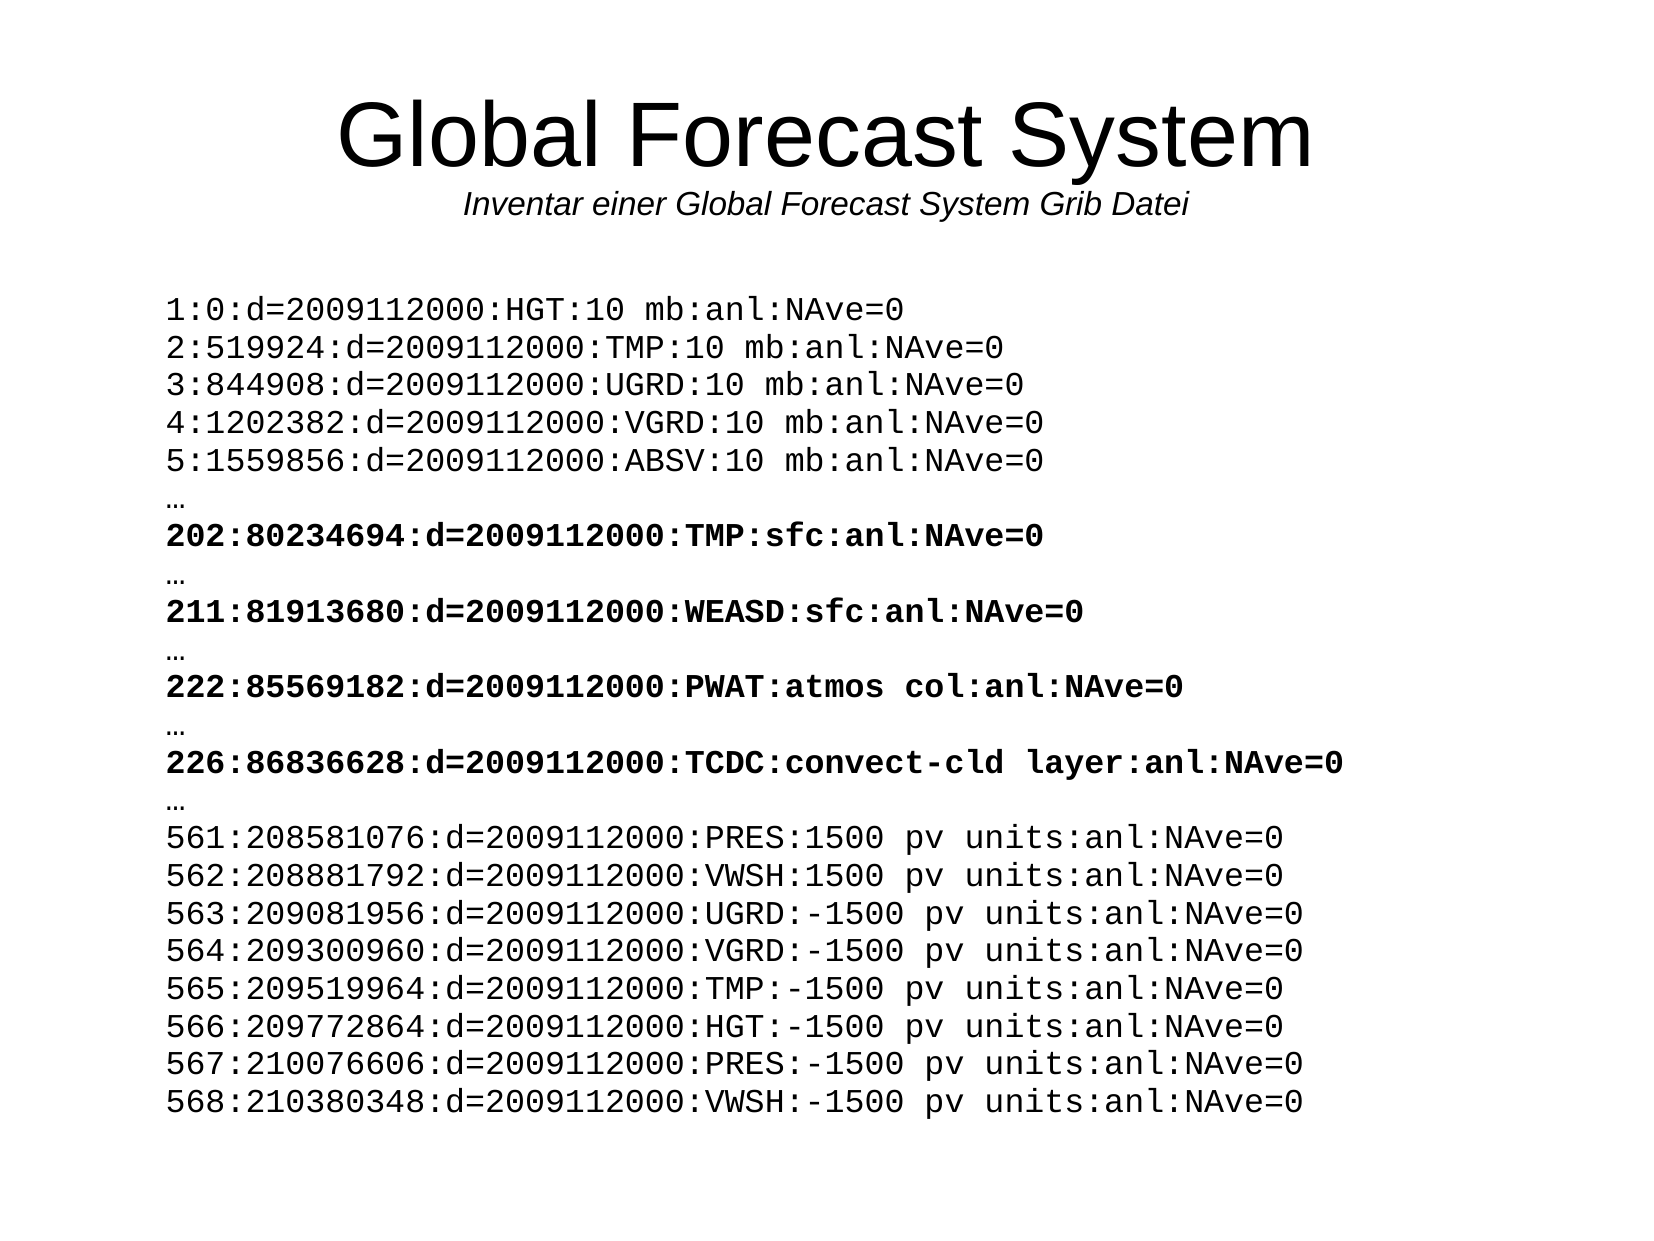

# Global Forecast System Inventar einer Global Forecast System Grib Datei
1:0:d=2009112000:HGT:10 mb:anl:NAve=0
2:519924:d=2009112000:TMP:10 mb:anl:NAve=0
3:844908:d=2009112000:UGRD:10 mb:anl:NAve=0
4:1202382:d=2009112000:VGRD:10 mb:anl:NAve=0
5:1559856:d=2009112000:ABSV:10 mb:anl:NAve=0
…
202:80234694:d=2009112000:TMP:sfc:anl:NAve=0
…
211:81913680:d=2009112000:WEASD:sfc:anl:NAve=0
…
222:85569182:d=2009112000:PWAT:atmos col:anl:NAve=0
…
226:86836628:d=2009112000:TCDC:convect-cld layer:anl:NAve=0
…
561:208581076:d=2009112000:PRES:1500 pv units:anl:NAve=0
562:208881792:d=2009112000:VWSH:1500 pv units:anl:NAve=0
563:209081956:d=2009112000:UGRD:-1500 pv units:anl:NAve=0
564:209300960:d=2009112000:VGRD:-1500 pv units:anl:NAve=0
565:209519964:d=2009112000:TMP:-1500 pv units:anl:NAve=0
566:209772864:d=2009112000:HGT:-1500 pv units:anl:NAve=0
567:210076606:d=2009112000:PRES:-1500 pv units:anl:NAve=0
568:210380348:d=2009112000:VWSH:-1500 pv units:anl:NAve=0